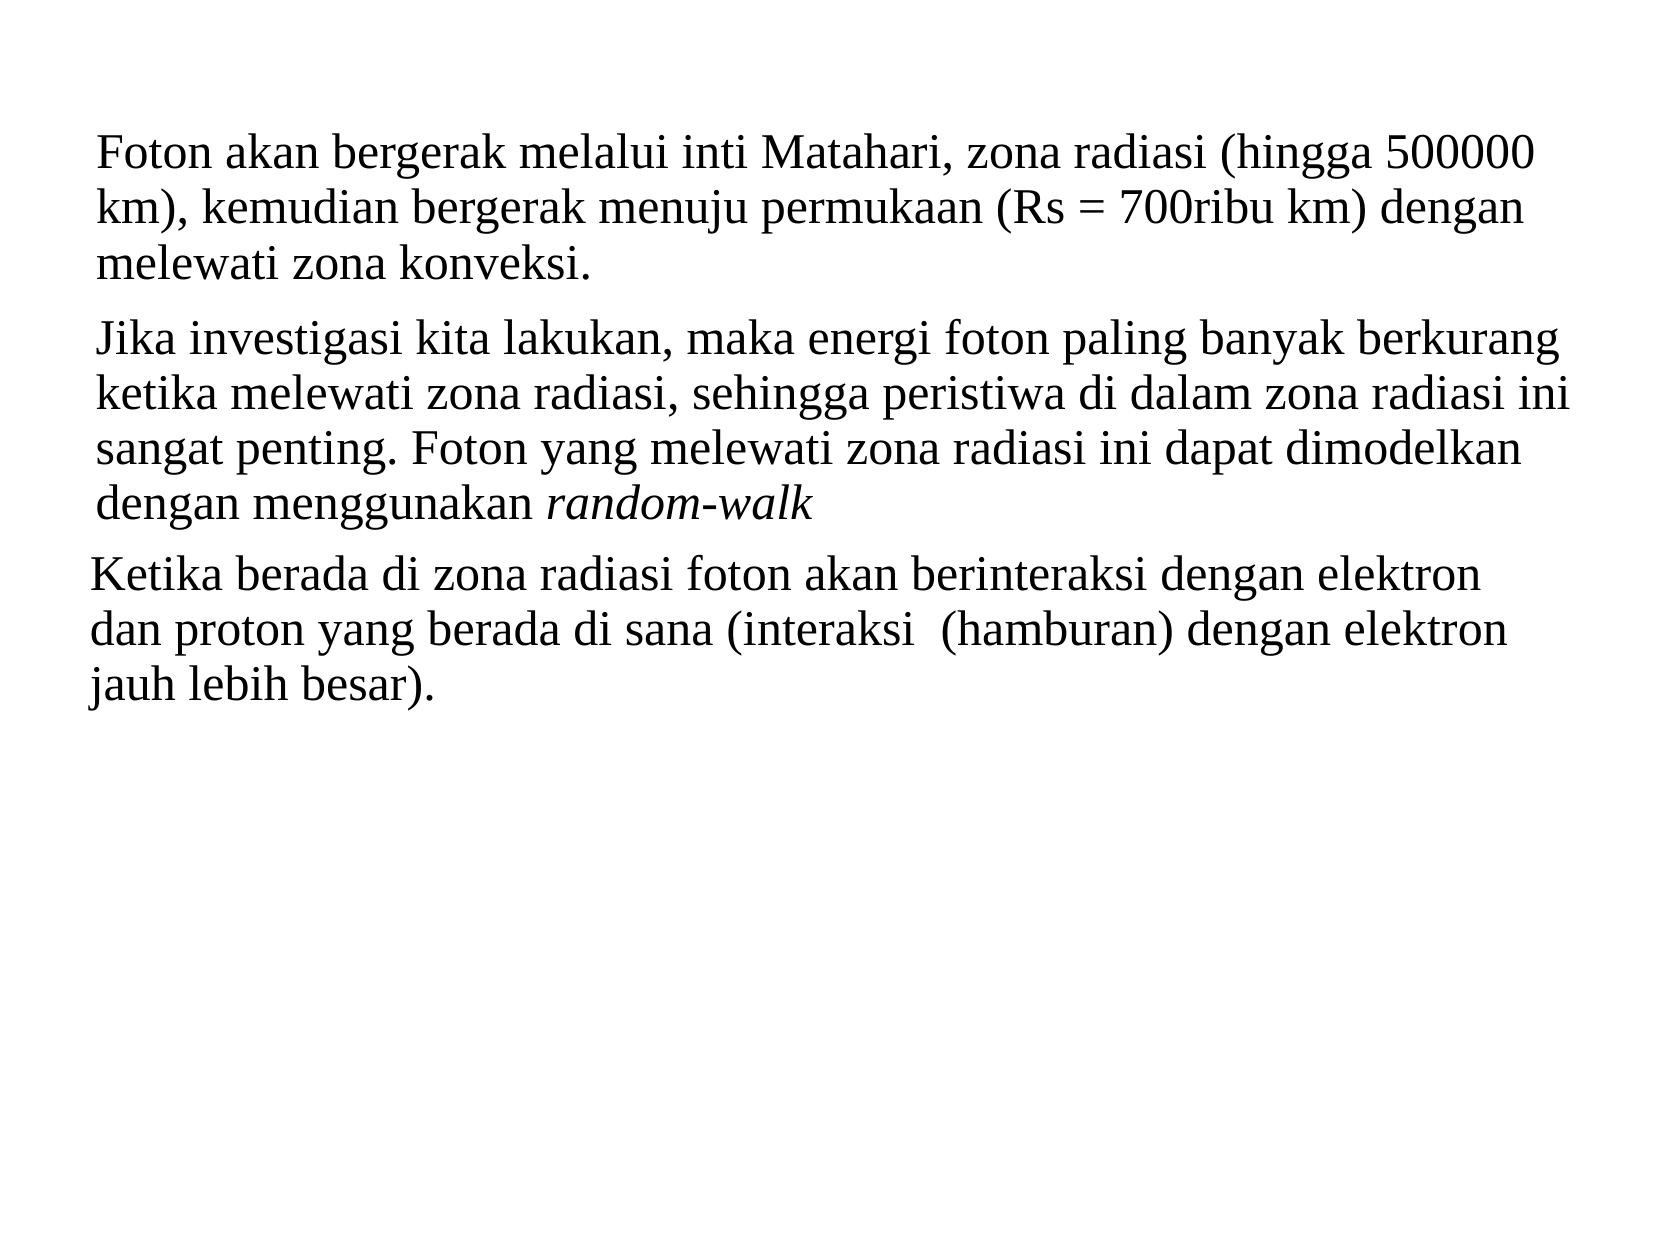

Foton akan bergerak melalui inti Matahari, zona radiasi (hingga 500000 km), kemudian bergerak menuju permukaan (Rs = 700ribu km) dengan melewati zona konveksi.
Jika investigasi kita lakukan, maka energi foton paling banyak berkurang ketika melewati zona radiasi, sehingga peristiwa di dalam zona radiasi ini sangat penting. Foton yang melewati zona radiasi ini dapat dimodelkan dengan menggunakan random-walk
Ketika berada di zona radiasi foton akan berinteraksi dengan elektron dan proton yang berada di sana (interaksi (hamburan) dengan elektron jauh lebih besar).